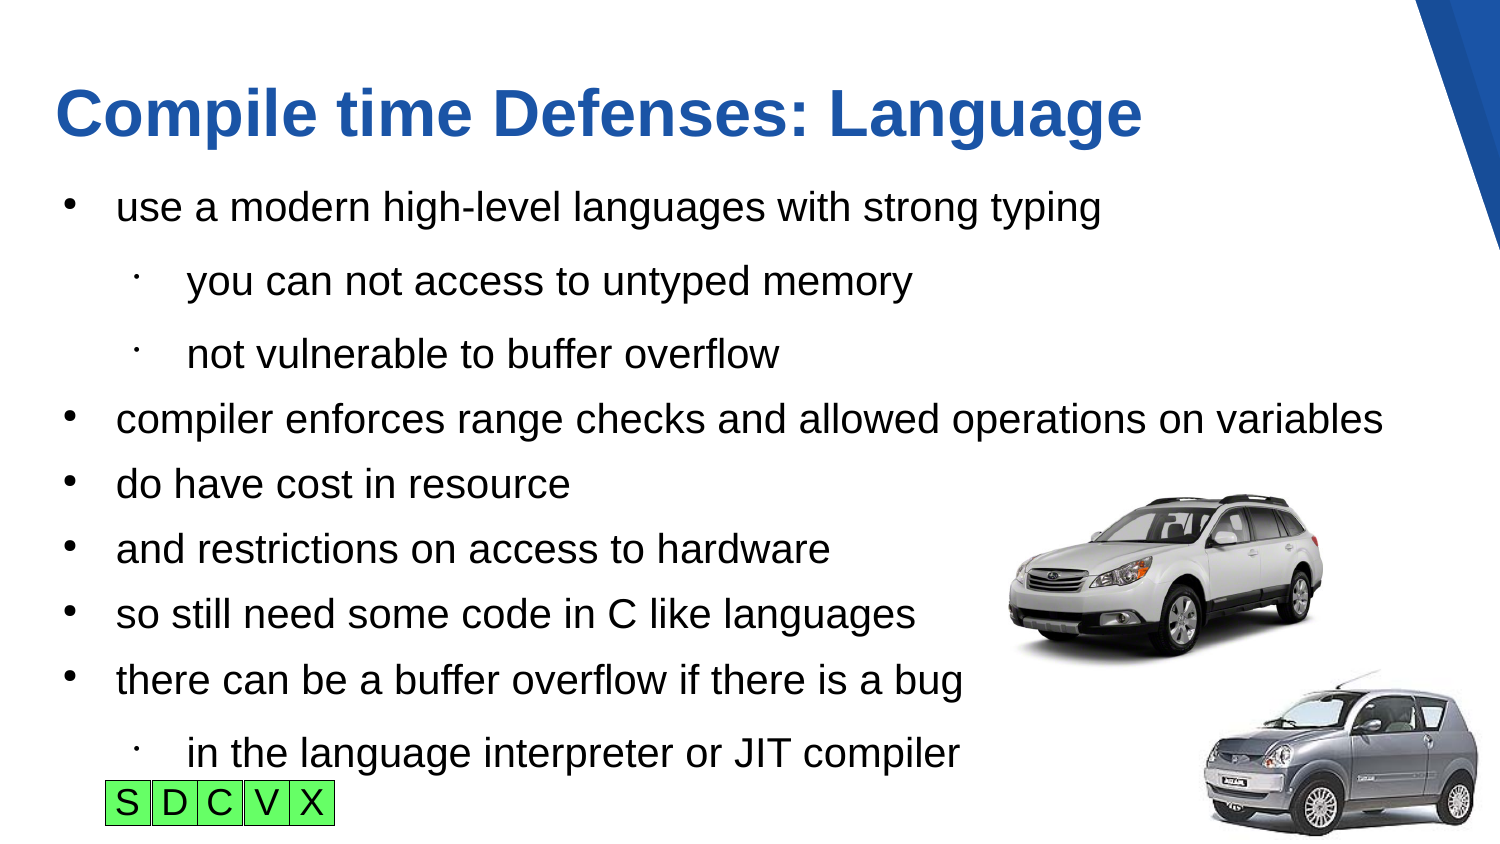

Compile time Defenses: Language
# use a modern high-level languages with strong typing
you can not access to untyped memory
not vulnerable to buffer overflow
compiler enforces range checks and allowed operations on variables
do have cost in resource
and restrictions on access to hardware
so still need some code in C like languages
there can be a buffer overflow if there is a bug
in the language interpreter or JIT compiler
S
D
C
V
X